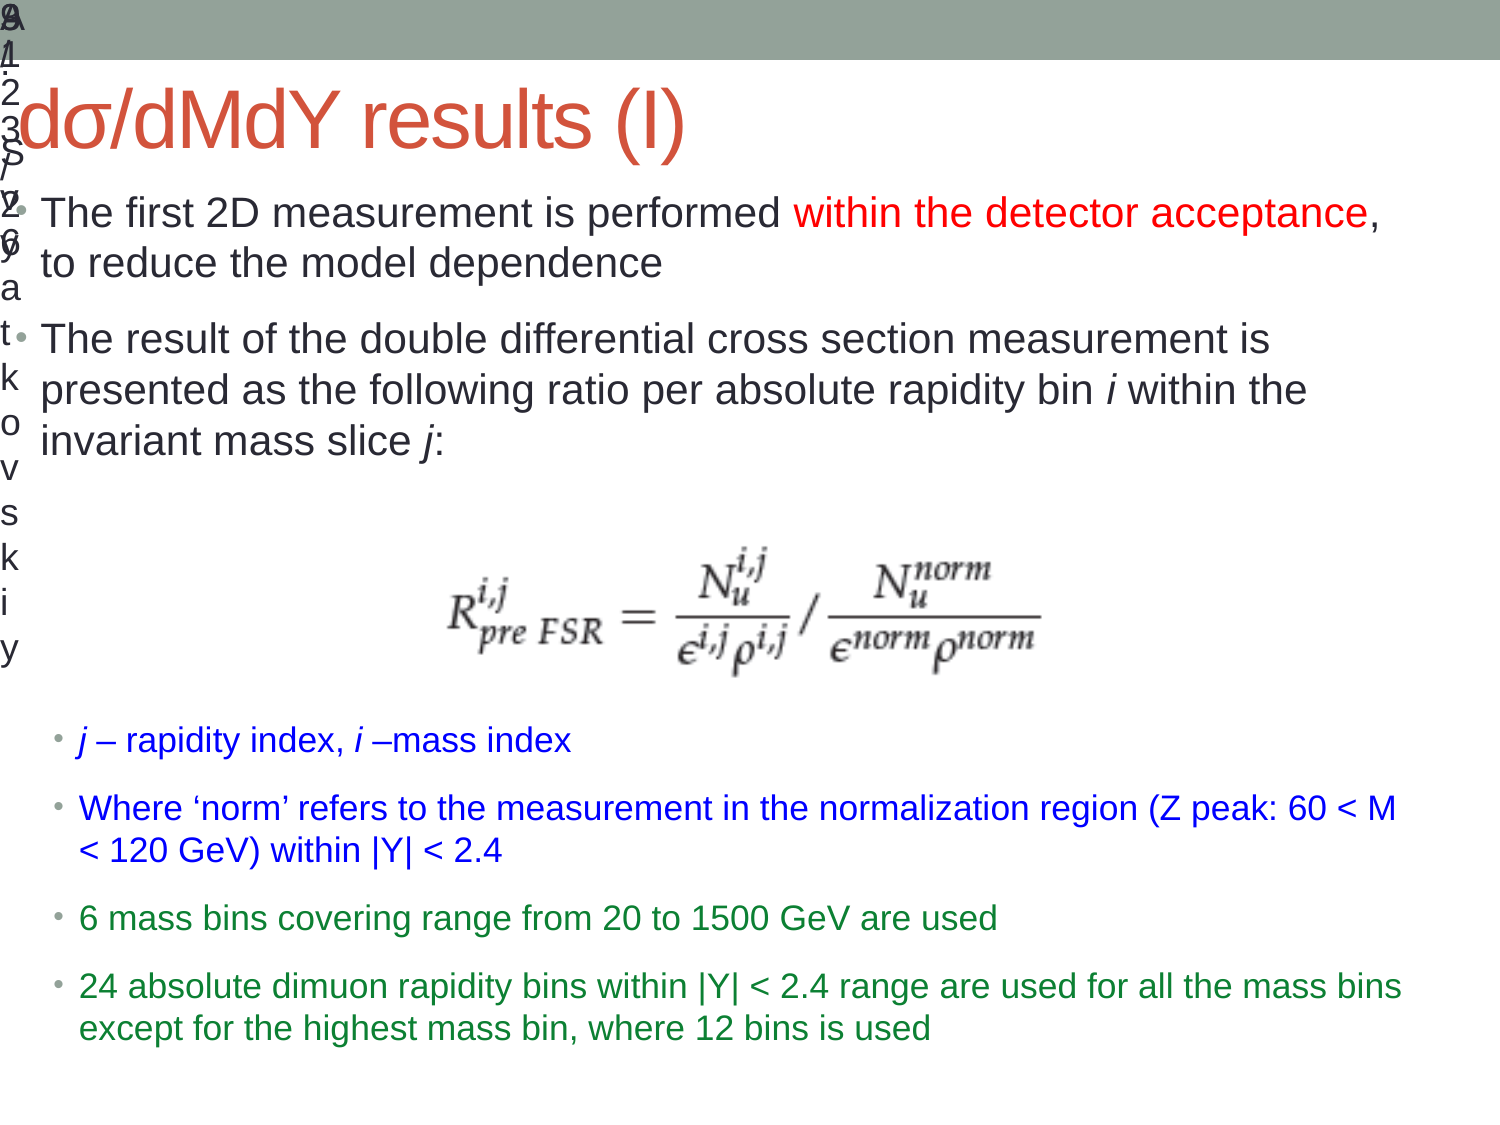

A. Svyatkovskiy
# dσ/dMdY results (I)
The first 2D measurement is performed within the detector acceptance, to reduce the model dependence
The result of the double differential cross section measurement is presented as the following ratio per absolute rapidity bin i within the invariant mass slice j:
j – rapidity index, i –mass index
Where ‘norm’ refers to the measurement in the normalization region (Z peak: 60 < M < 120 GeV) within |Y| < 2.4
6 mass bins covering range from 20 to 1500 GeV are used
24 absolute dimuon rapidity bins within |Y| < 2.4 range are used for all the mass bins except for the highest mass bin, where 12 bins is used